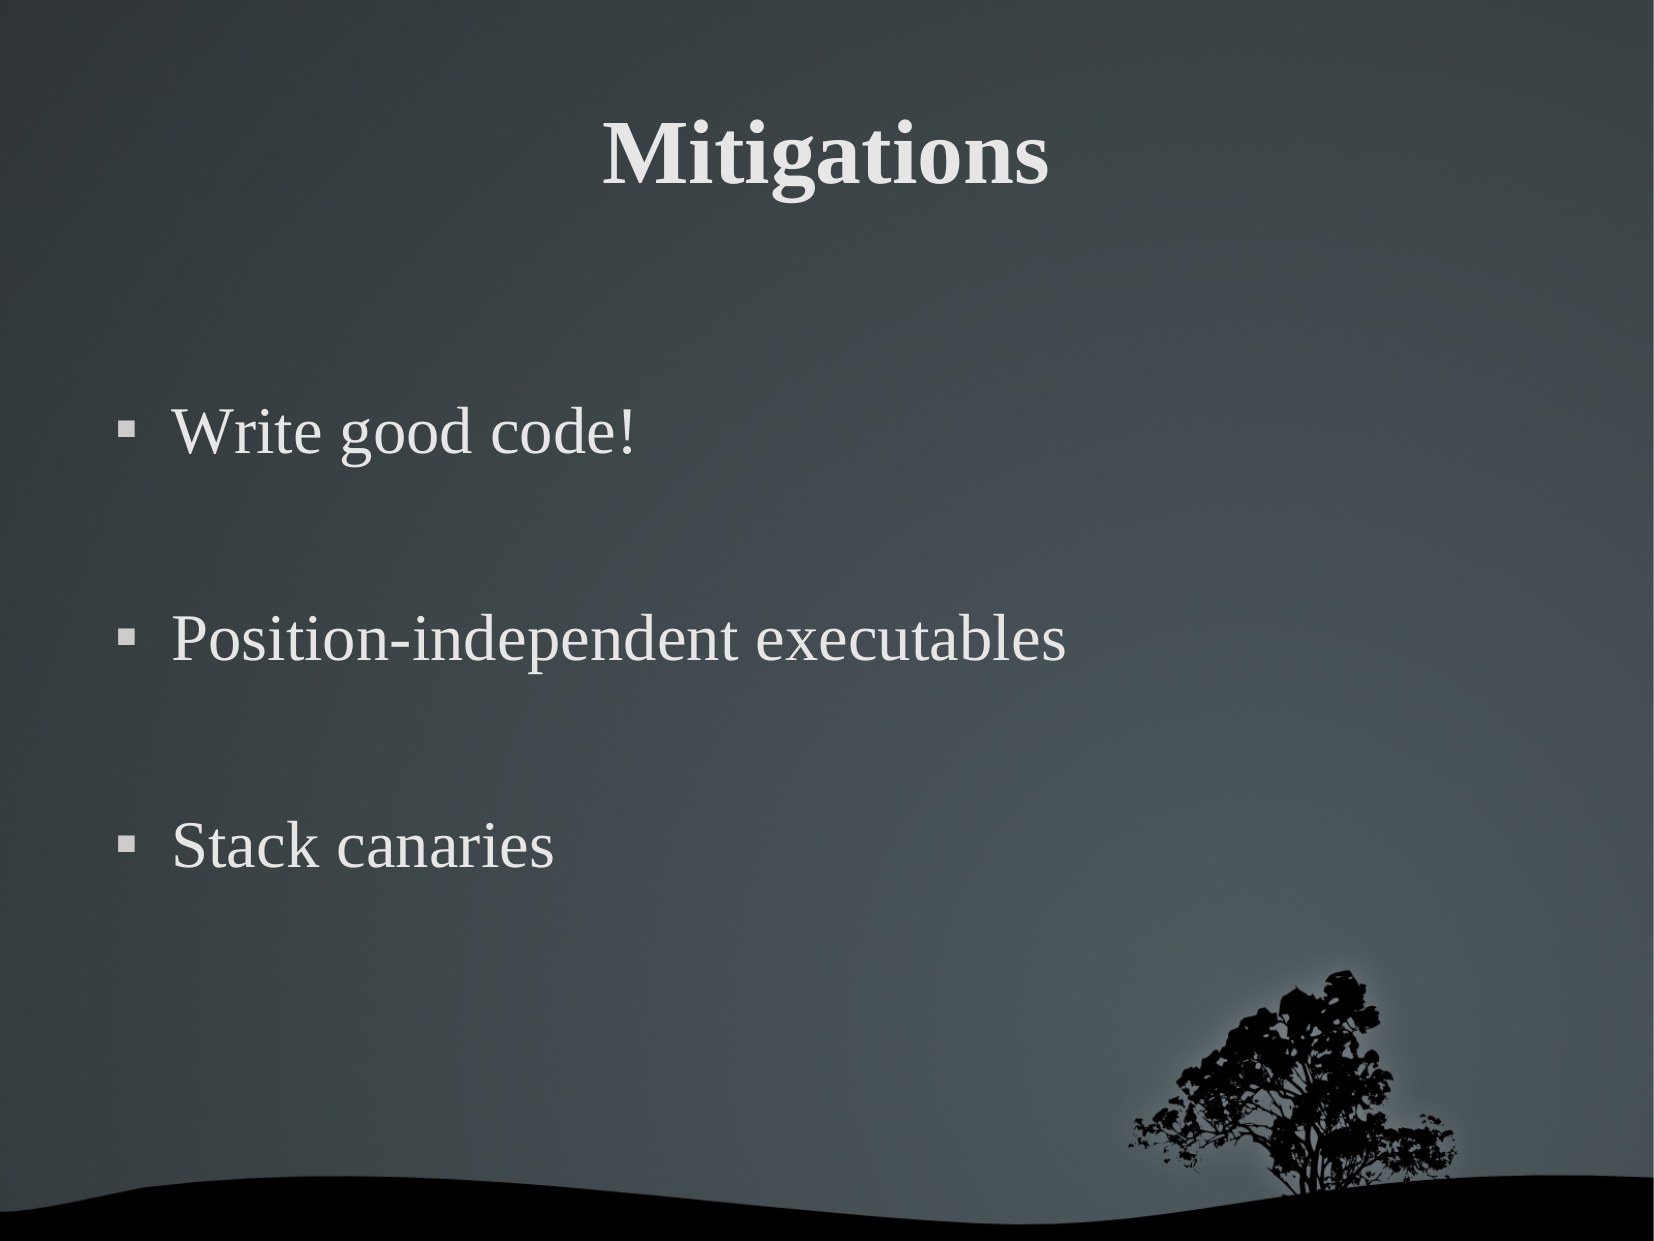

# Mitigations
Write good code!
Position-independent executables
Stack canaries